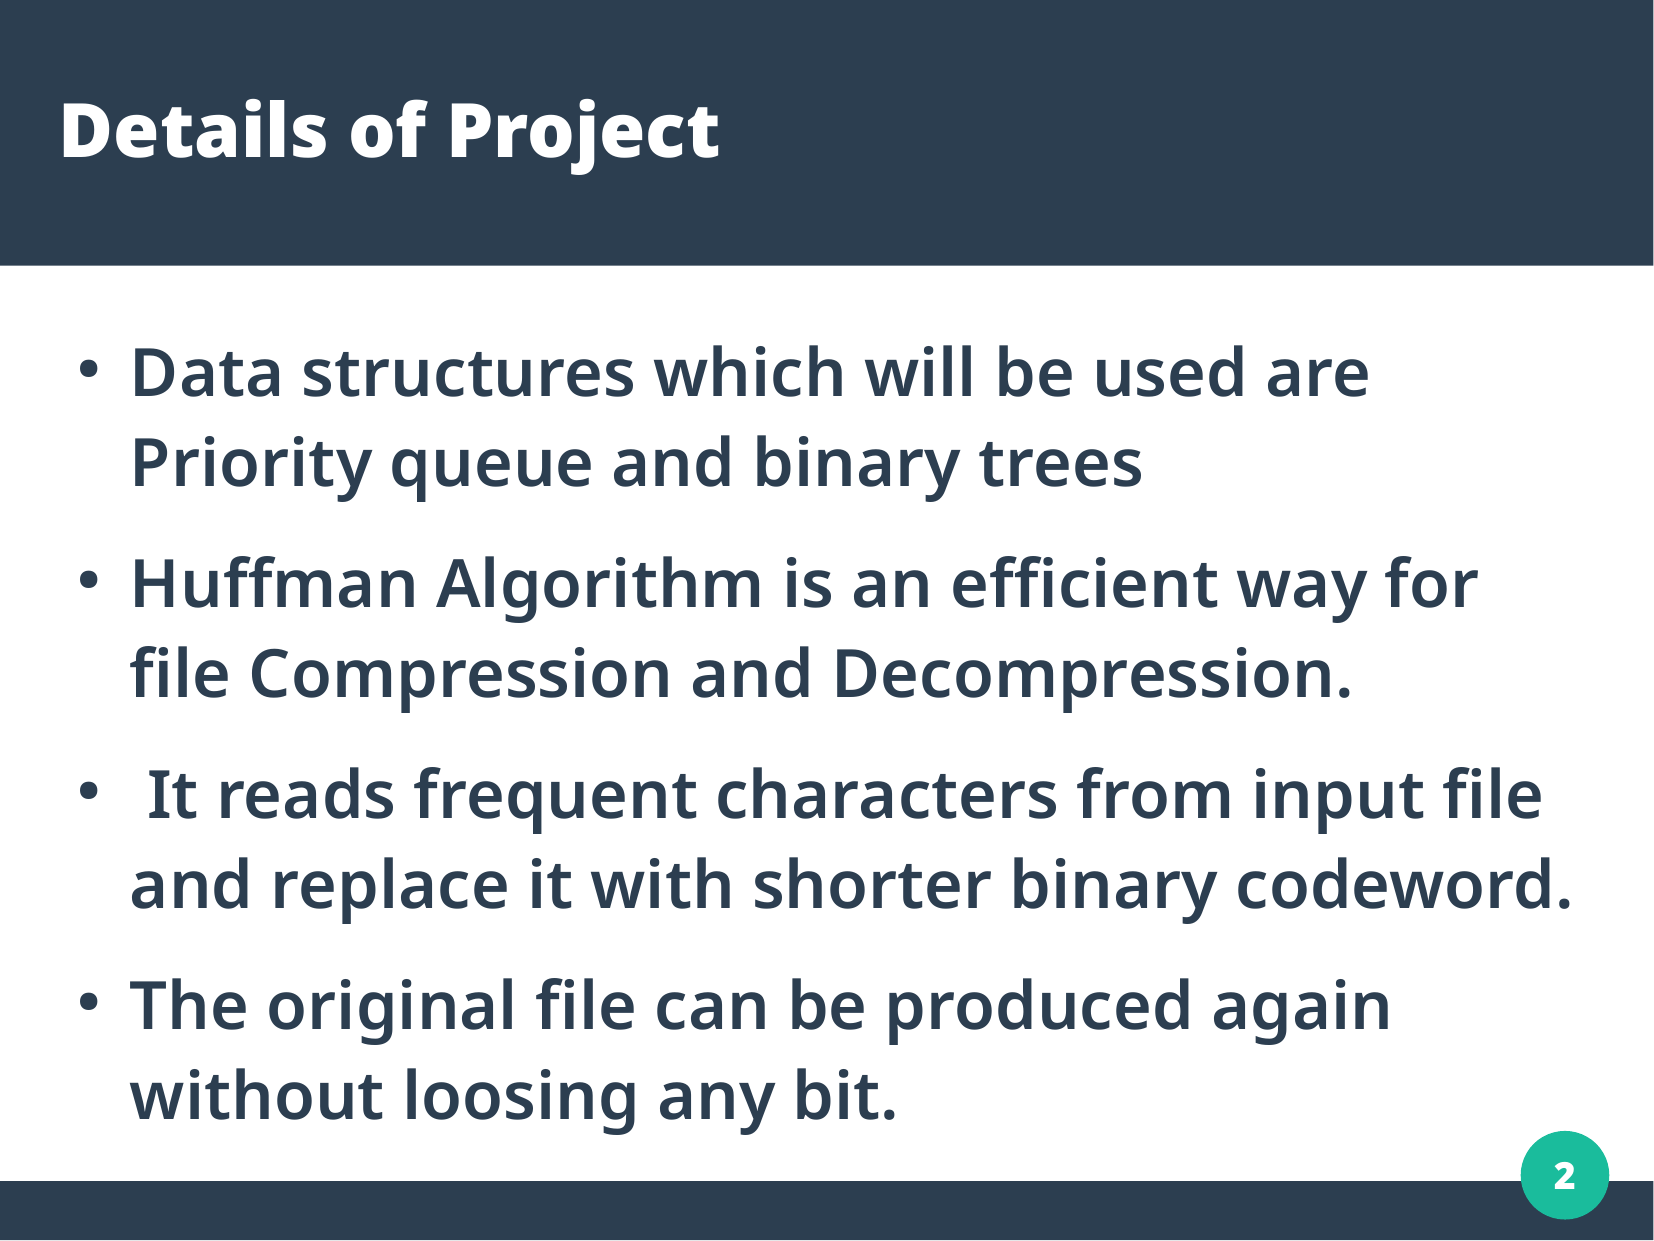

# Details of Project
Data structures which will be used are Priority queue and binary trees
Huffman Algorithm is an efficient way for file Compression and Decompression.
 It reads frequent characters from input file and replace it with shorter binary codeword.
The original file can be produced again without loosing any bit.
2